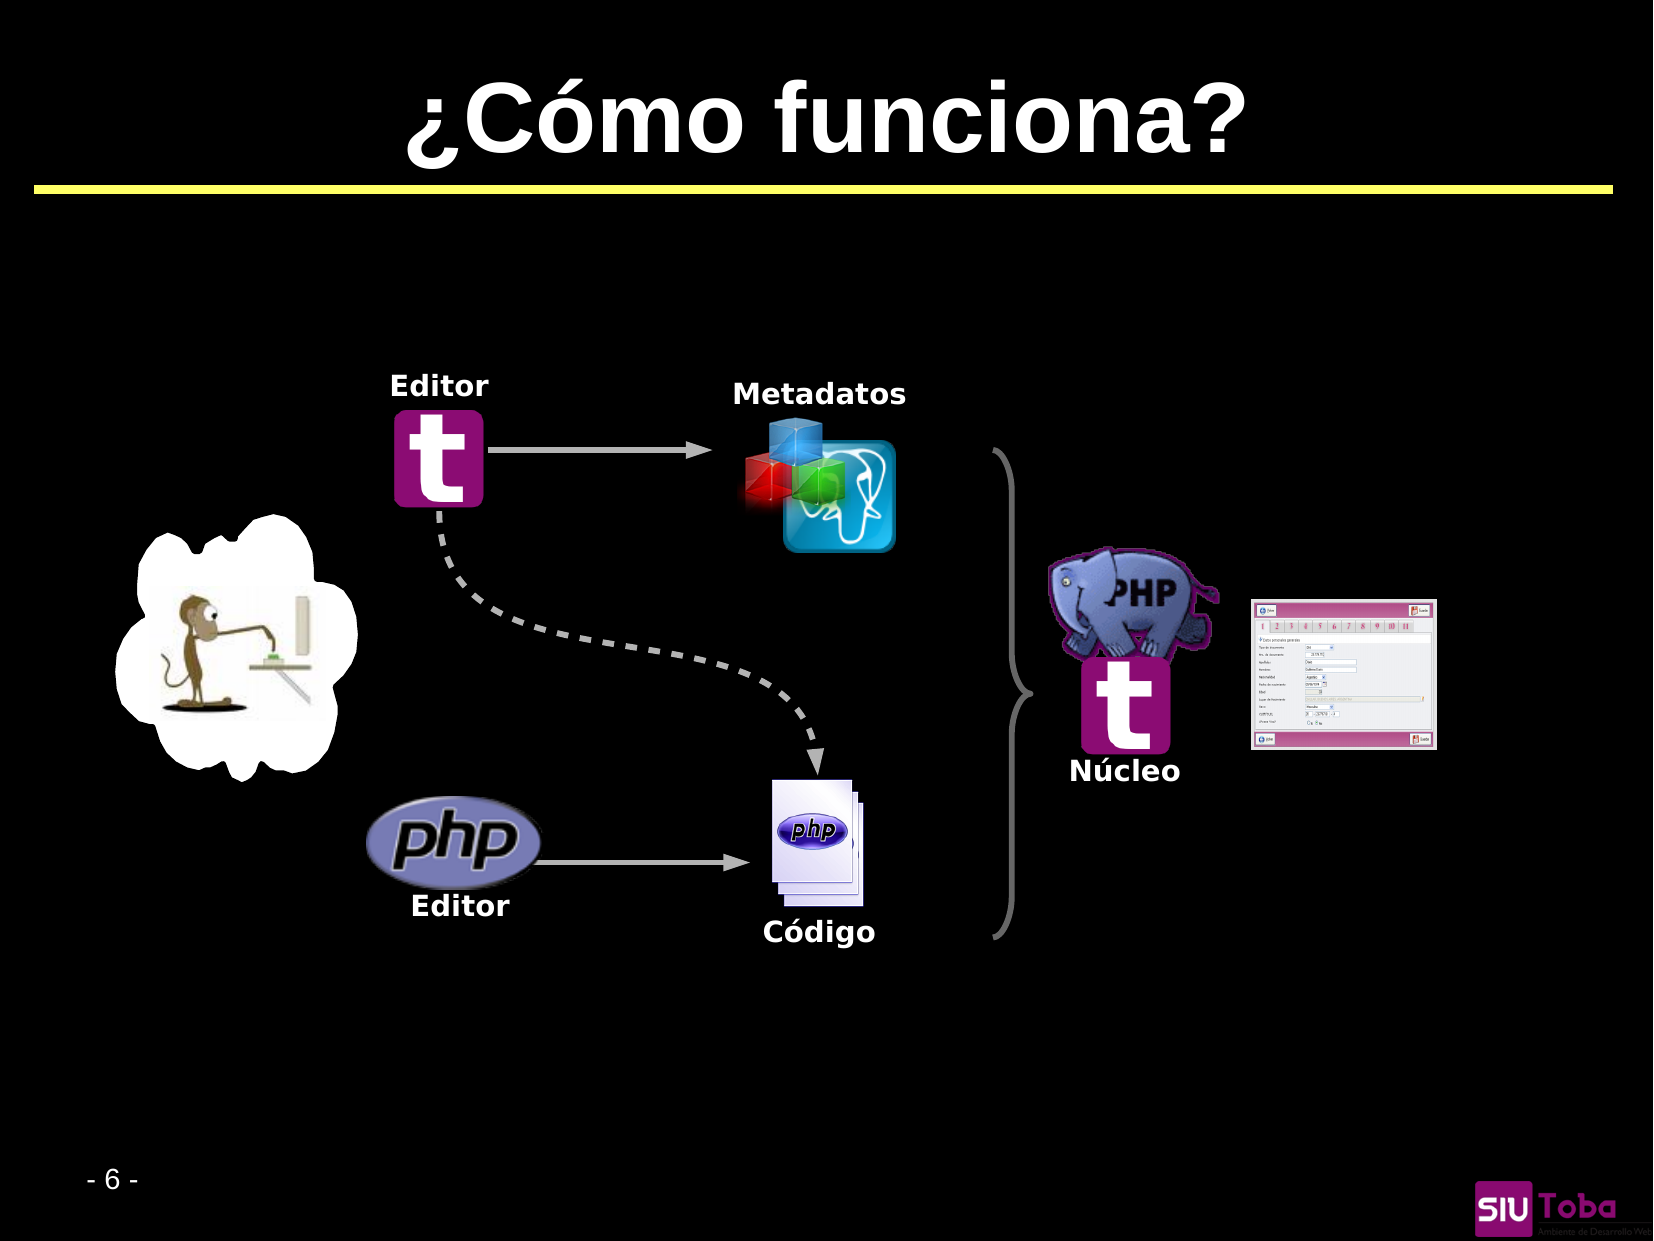

# ¿Cómo funciona?
Editor
Metadatos
Núcleo
Código
Editor
6